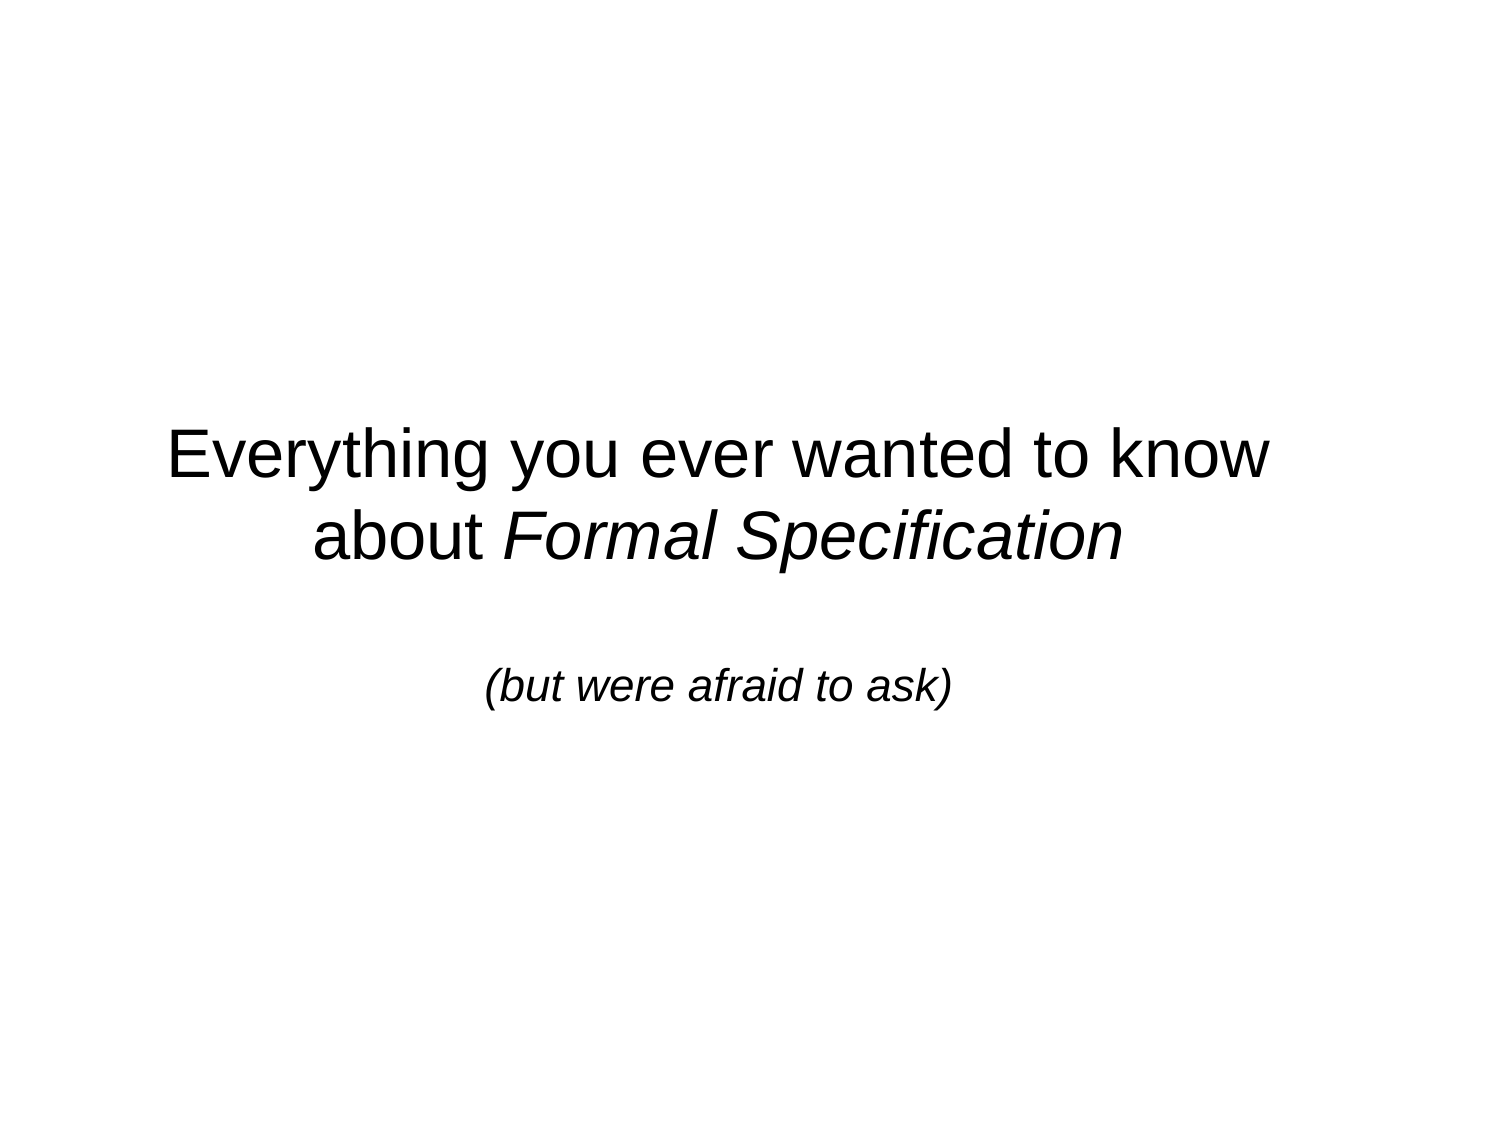

Everything you ever wanted to know
about Formal Specification
(but were afraid to ask)